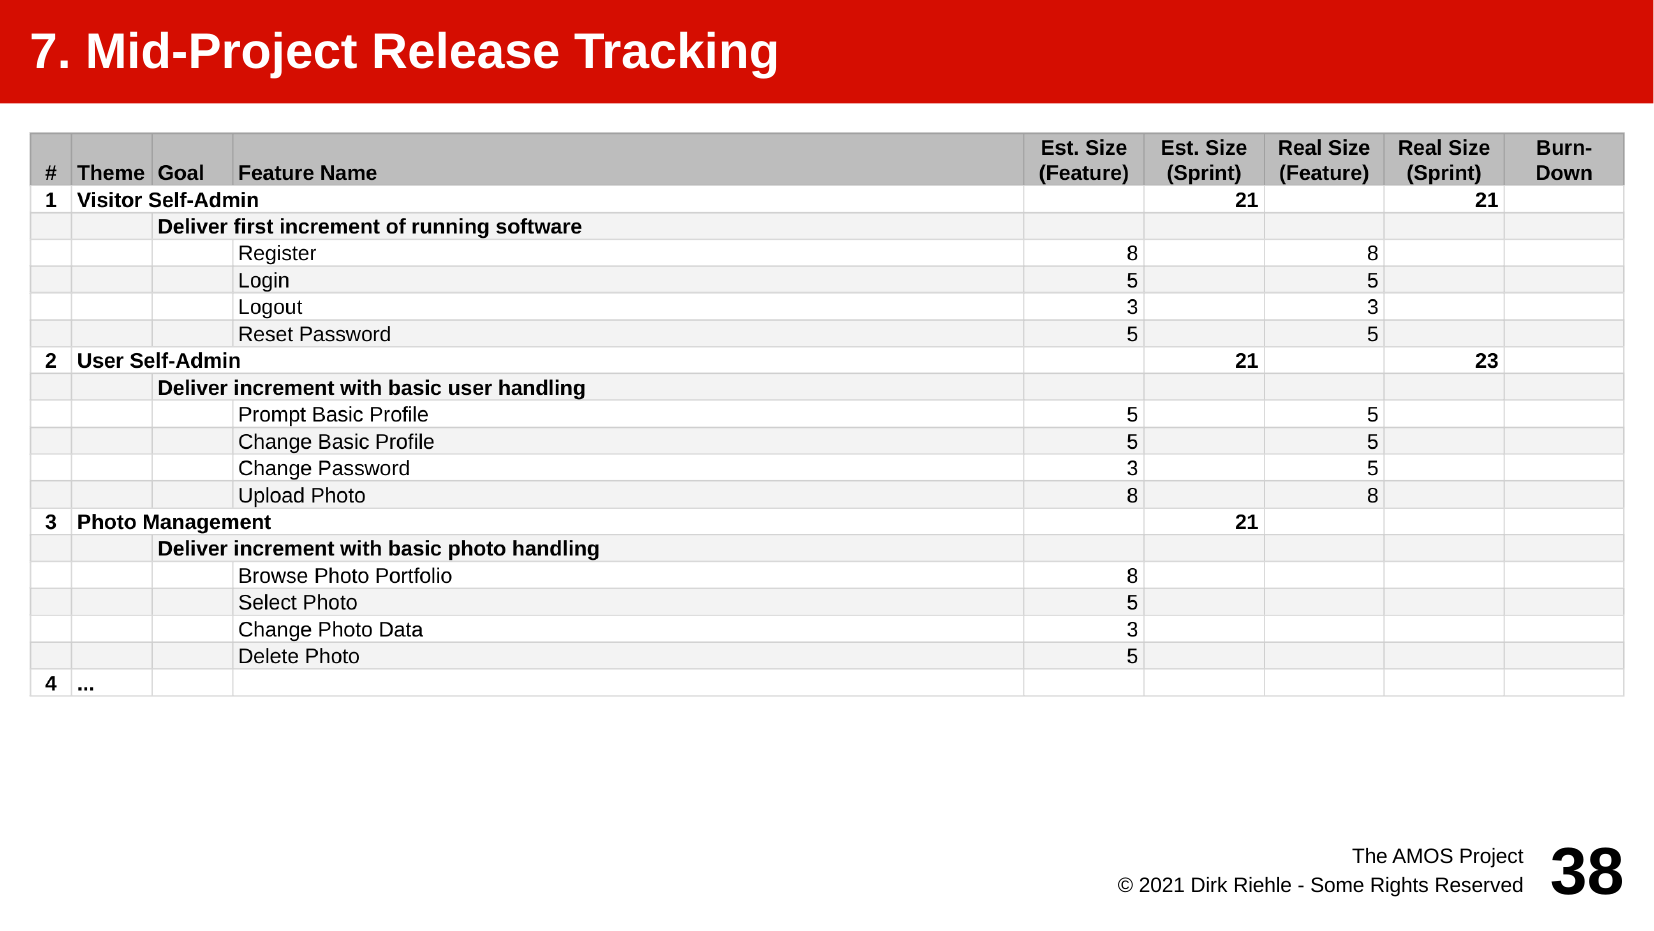

# 7. Mid-Project Release Tracking
The AMOS Project
38
© 2021 Dirk Riehle - Some Rights Reserved